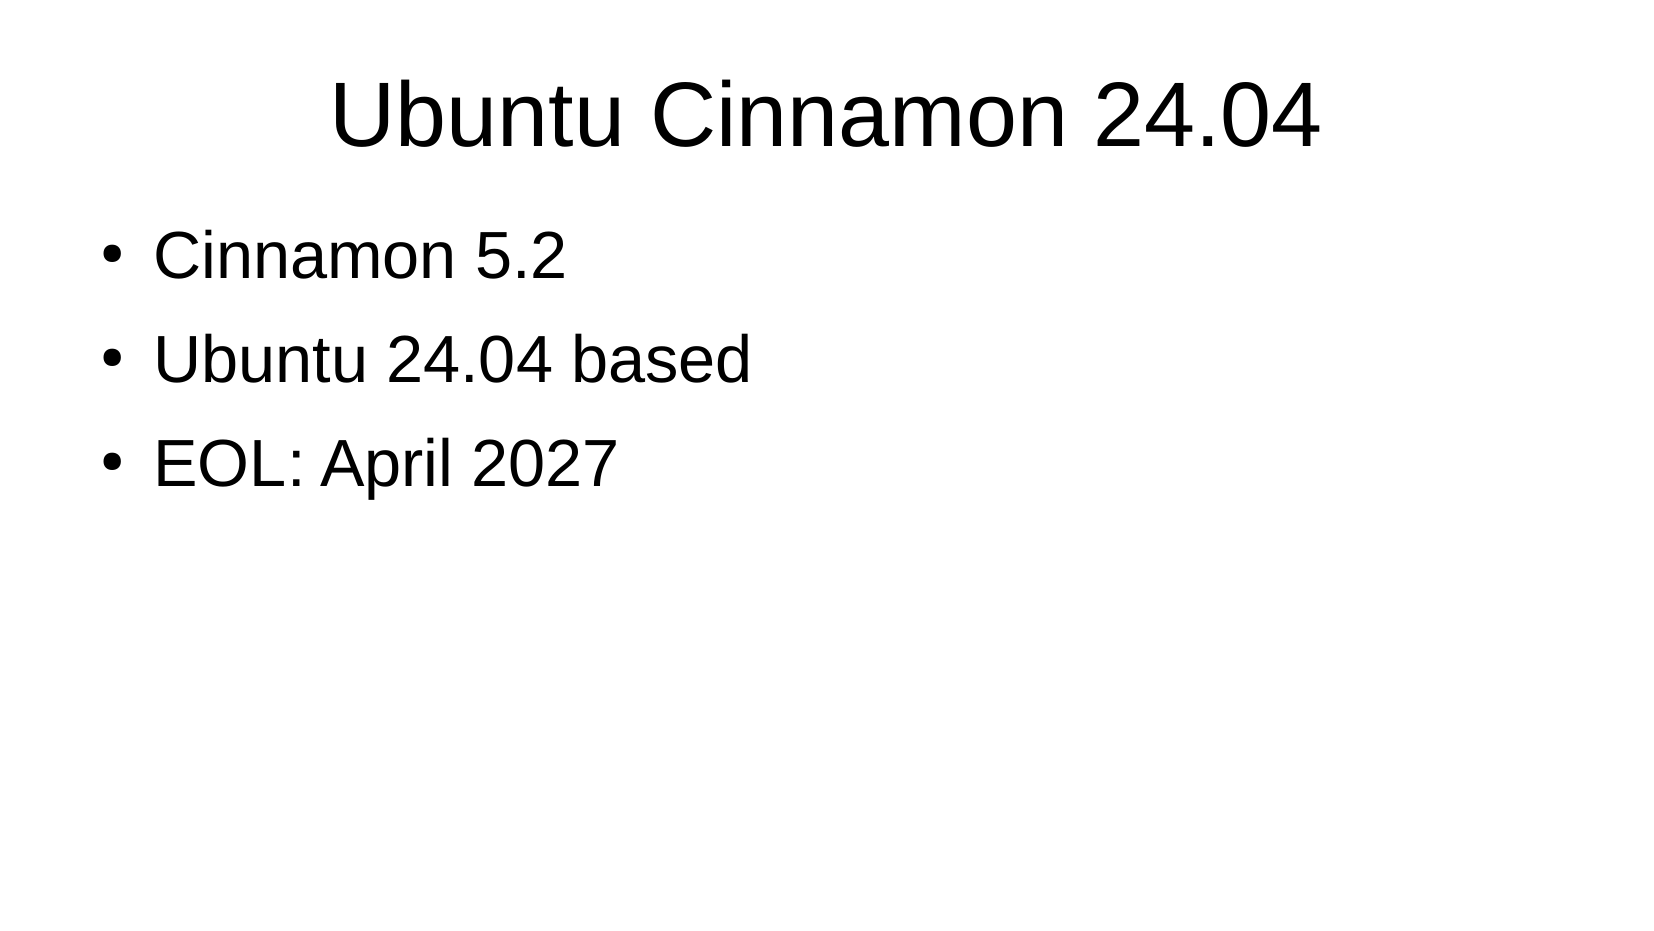

# Ubuntu Cinnamon 24.04
Cinnamon 5.2
Ubuntu 24.04 based
EOL: April 2027